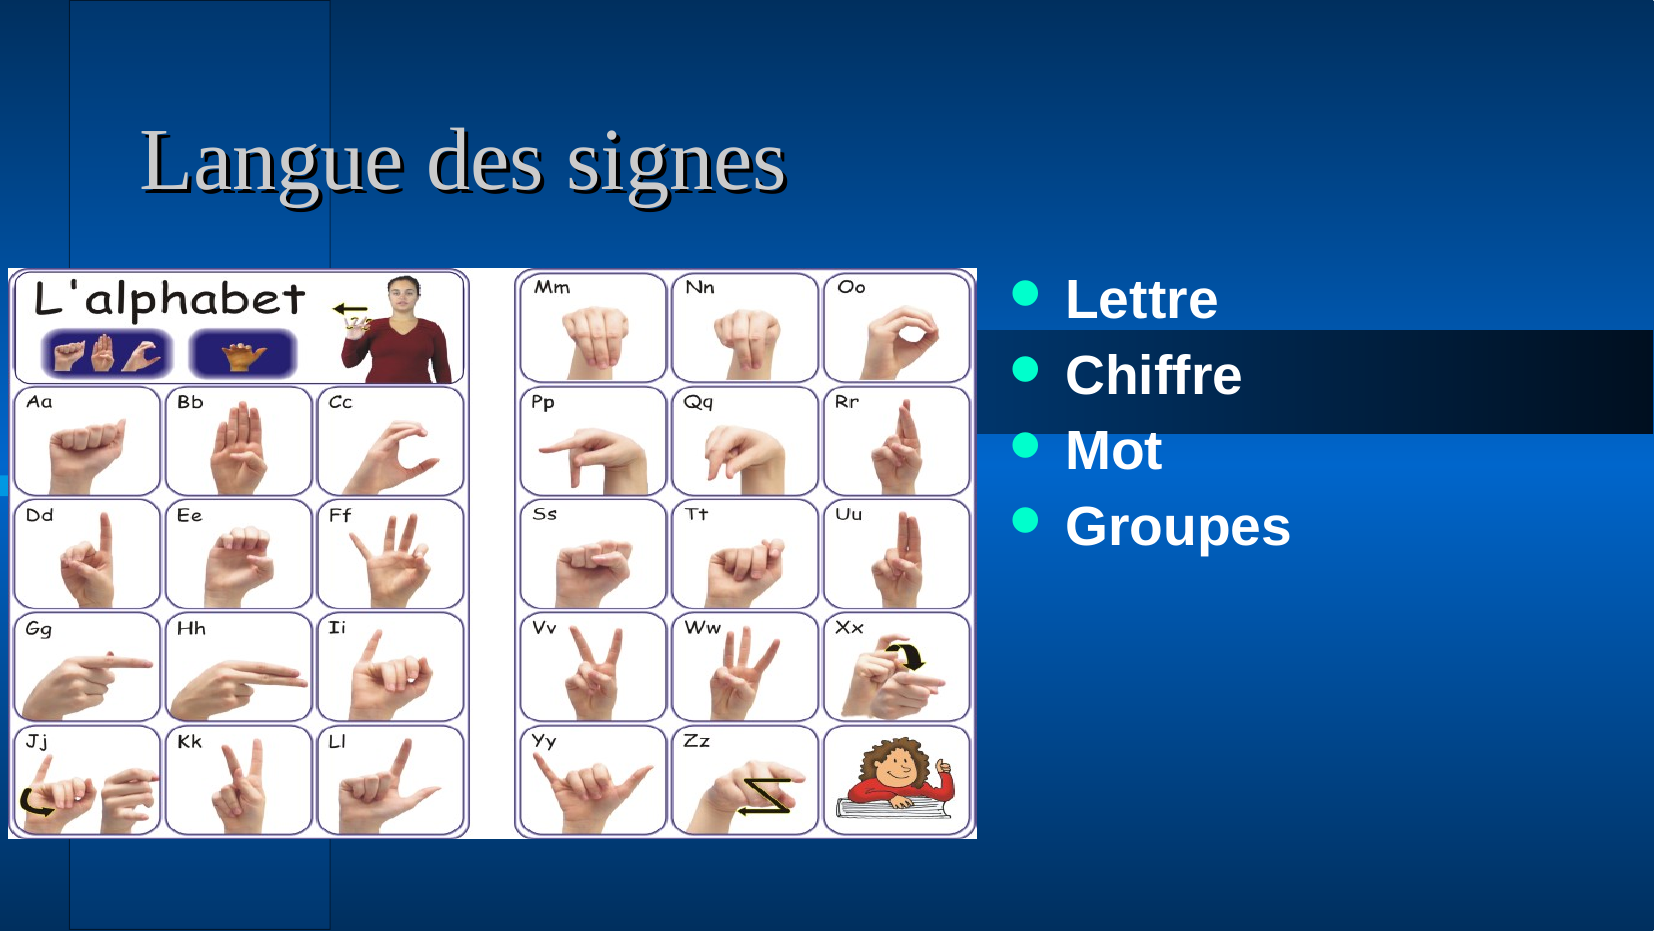

# Langue des signes
Lettre
Chiffre
Mot
Groupes